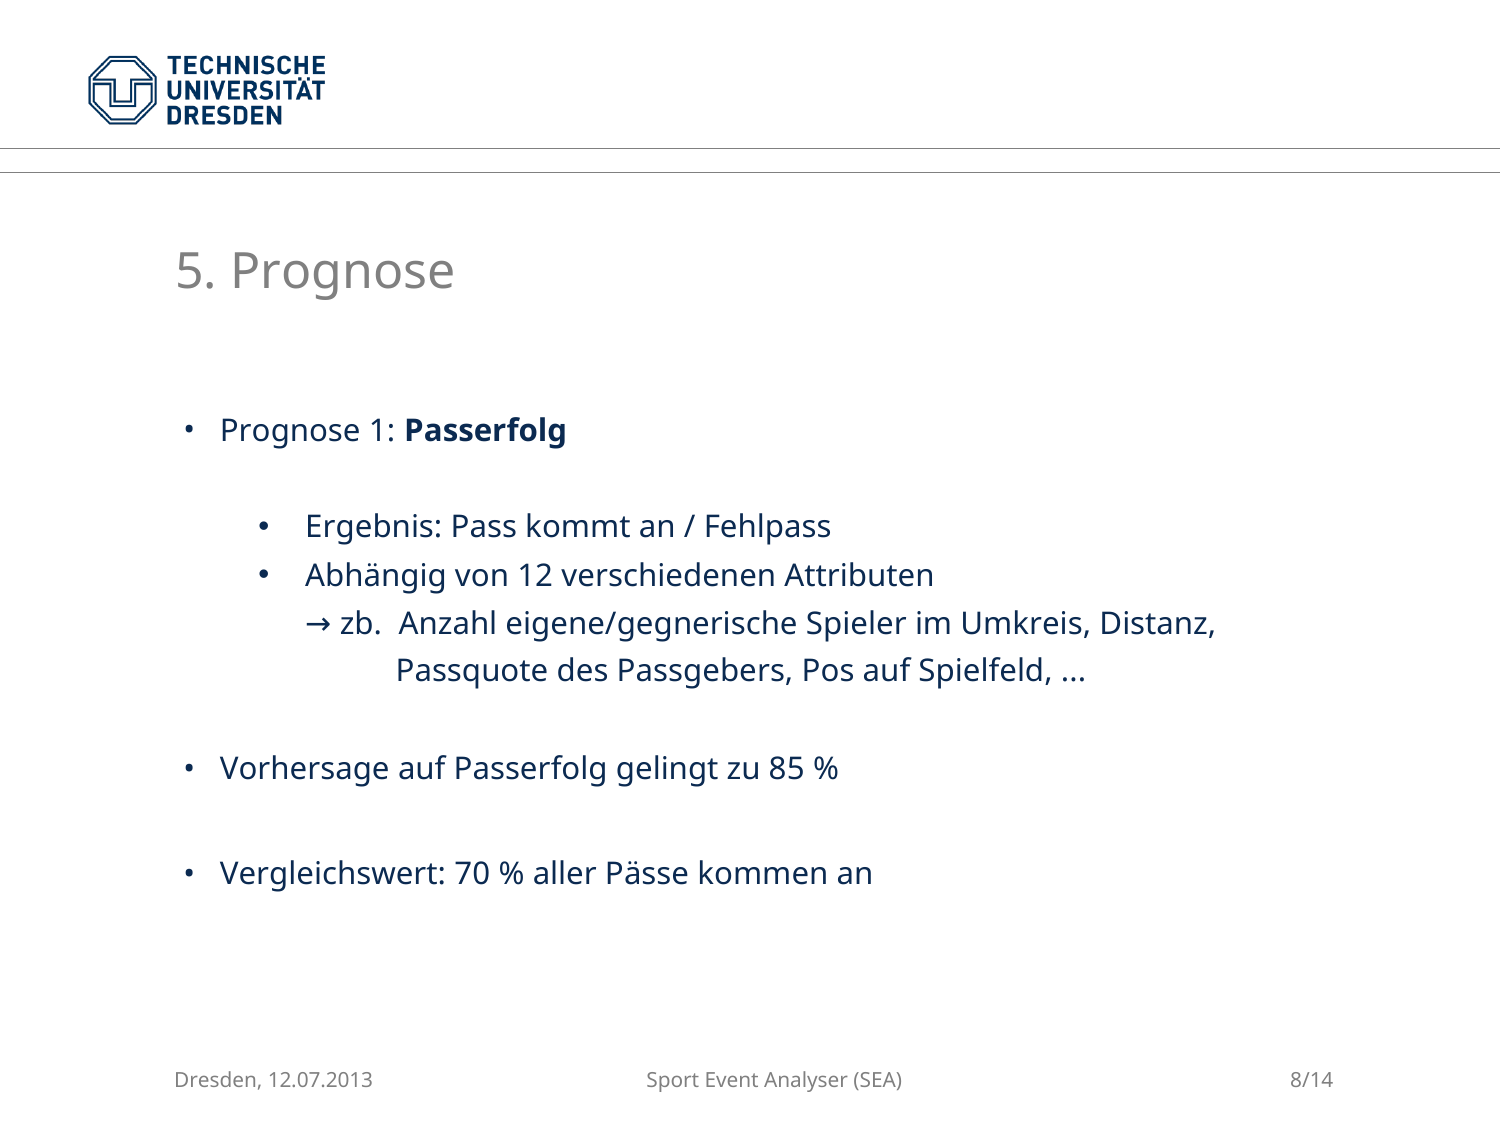

# 5. Prognose
 Prognose 1: Passerfolg
Ergebnis: Pass kommt an / Fehlpass
Abhängig von 12 verschiedenen Attributen
→ zb. Anzahl eigene/gegnerische Spieler im Umkreis, Distanz,
 Passquote des Passgebers, Pos auf Spielfeld, ...
 Vorhersage auf Passerfolg gelingt zu 85 %
 Vergleichswert: 70 % aller Pässe kommen an
Dresden, 12.07.2013